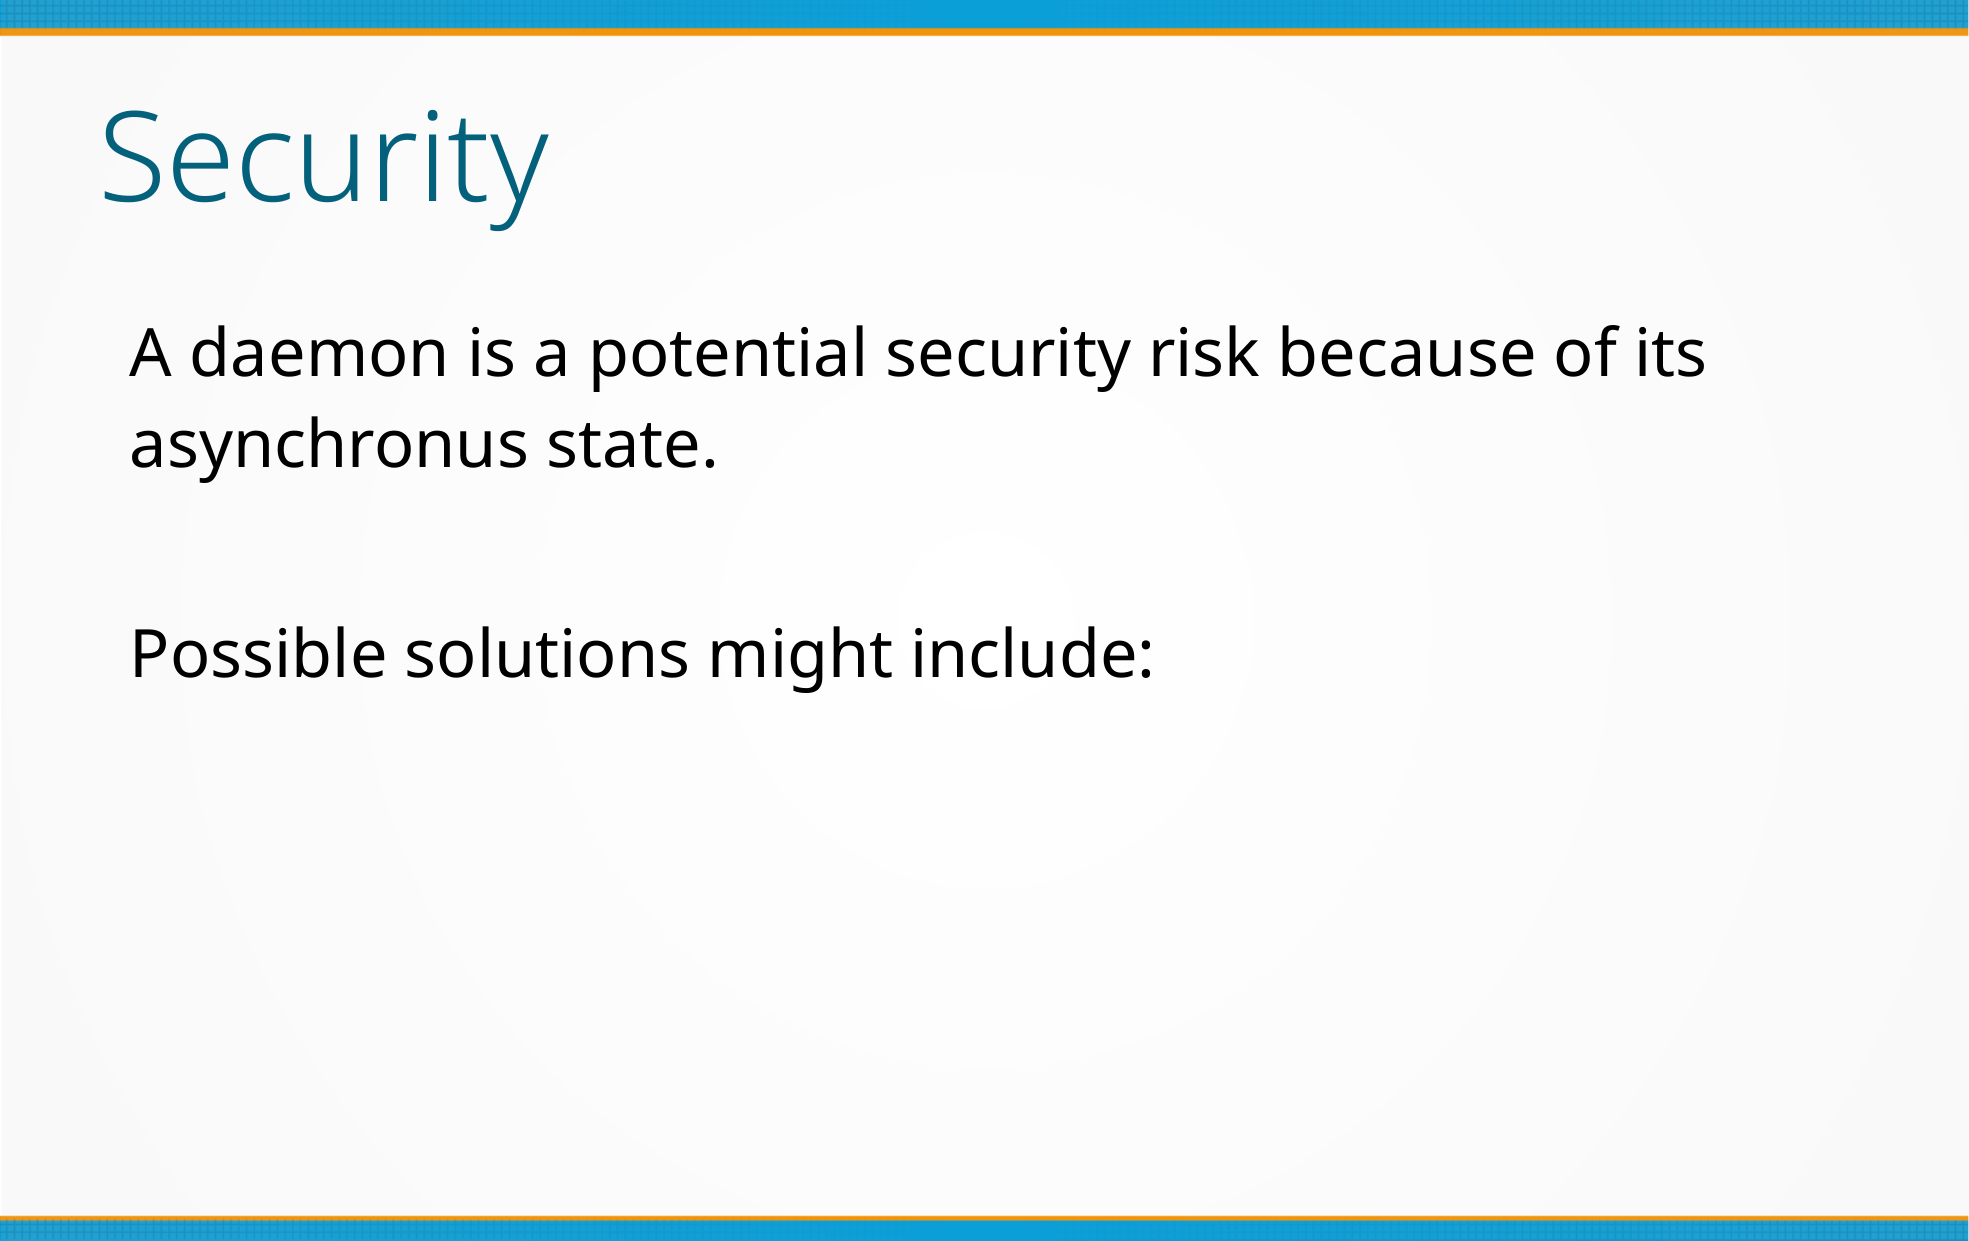

# Security
A daemon is a potential security risk because of its
asynchronus state.
Possible solutions might include: